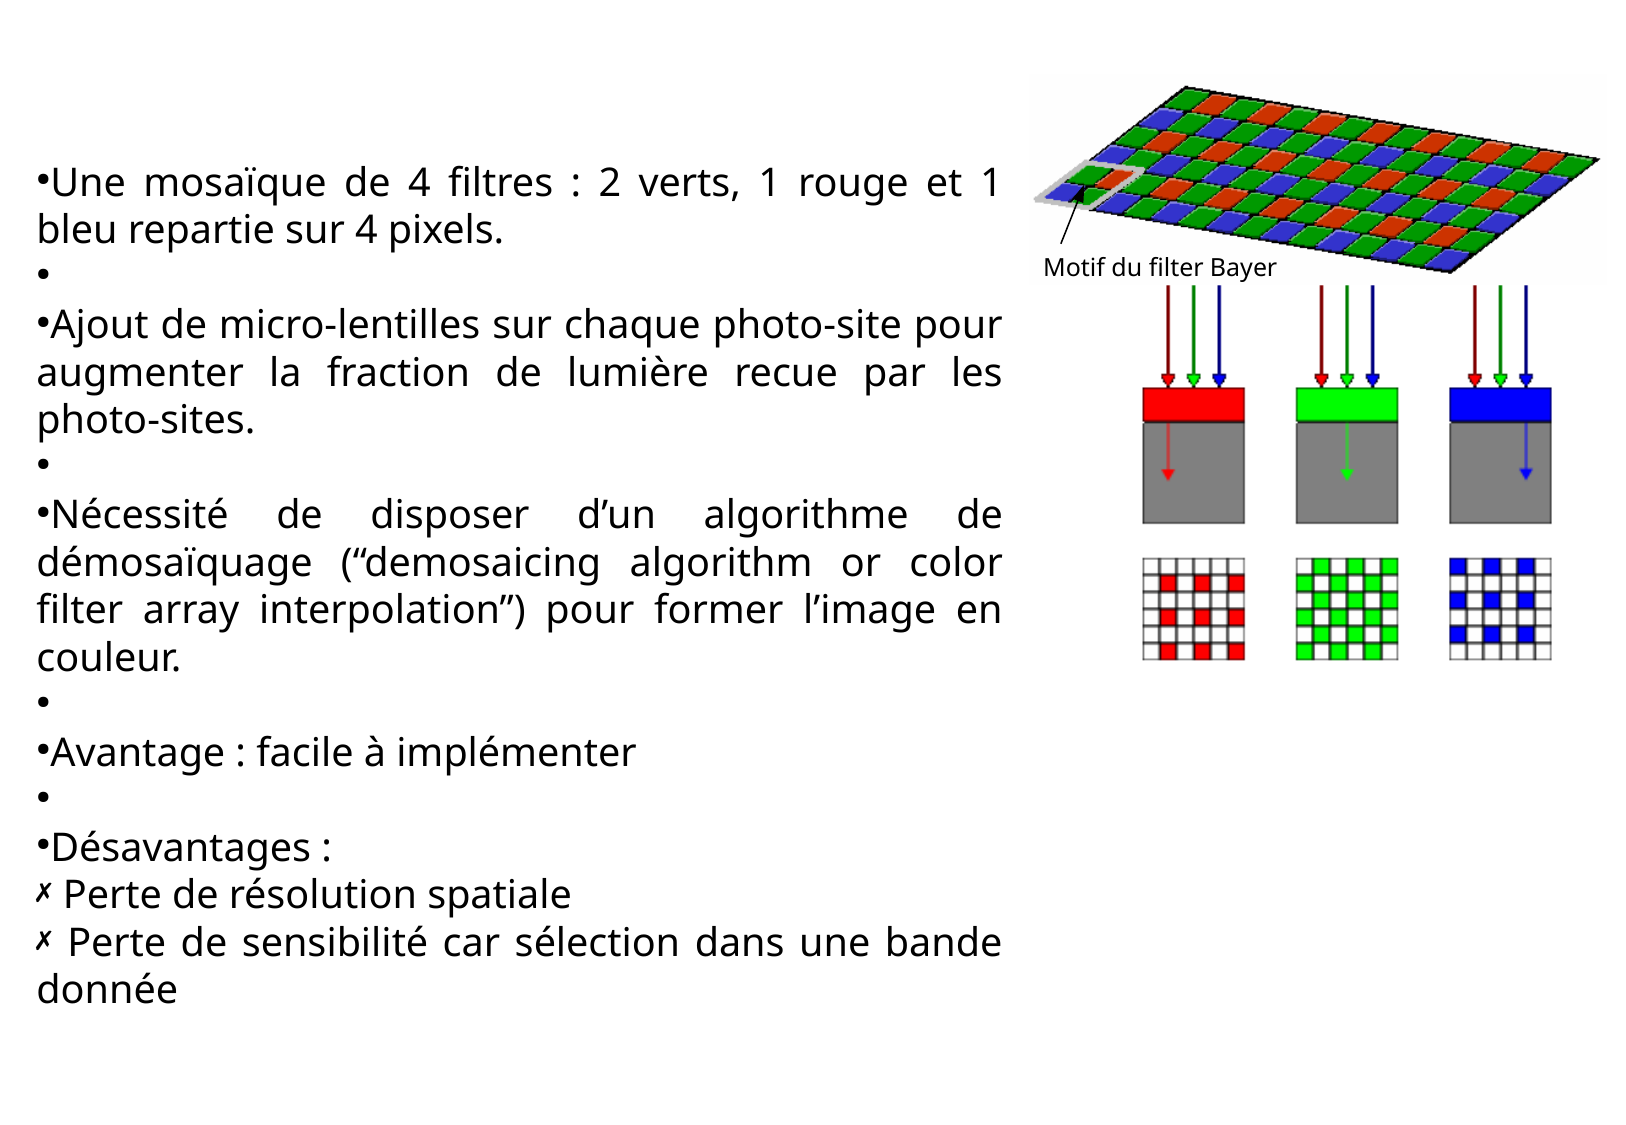

Une mosaïque de 4 filtres : 2 verts, 1 rouge et 1 bleu repartie sur 4 pixels.
Ajout de micro-lentilles sur chaque photo-site pour augmenter la fraction de lumière recue par les photo-sites.
Nécessité de disposer d’un algorithme de démosaïquage (“demosaicing algorithm or color filter array interpolation”) pour former l’image en couleur.
Avantage : facile à implémenter
Désavantages :
 Perte de résolution spatiale
 Perte de sensibilité car sélection dans une bande donnée
Motif du filter Bayer